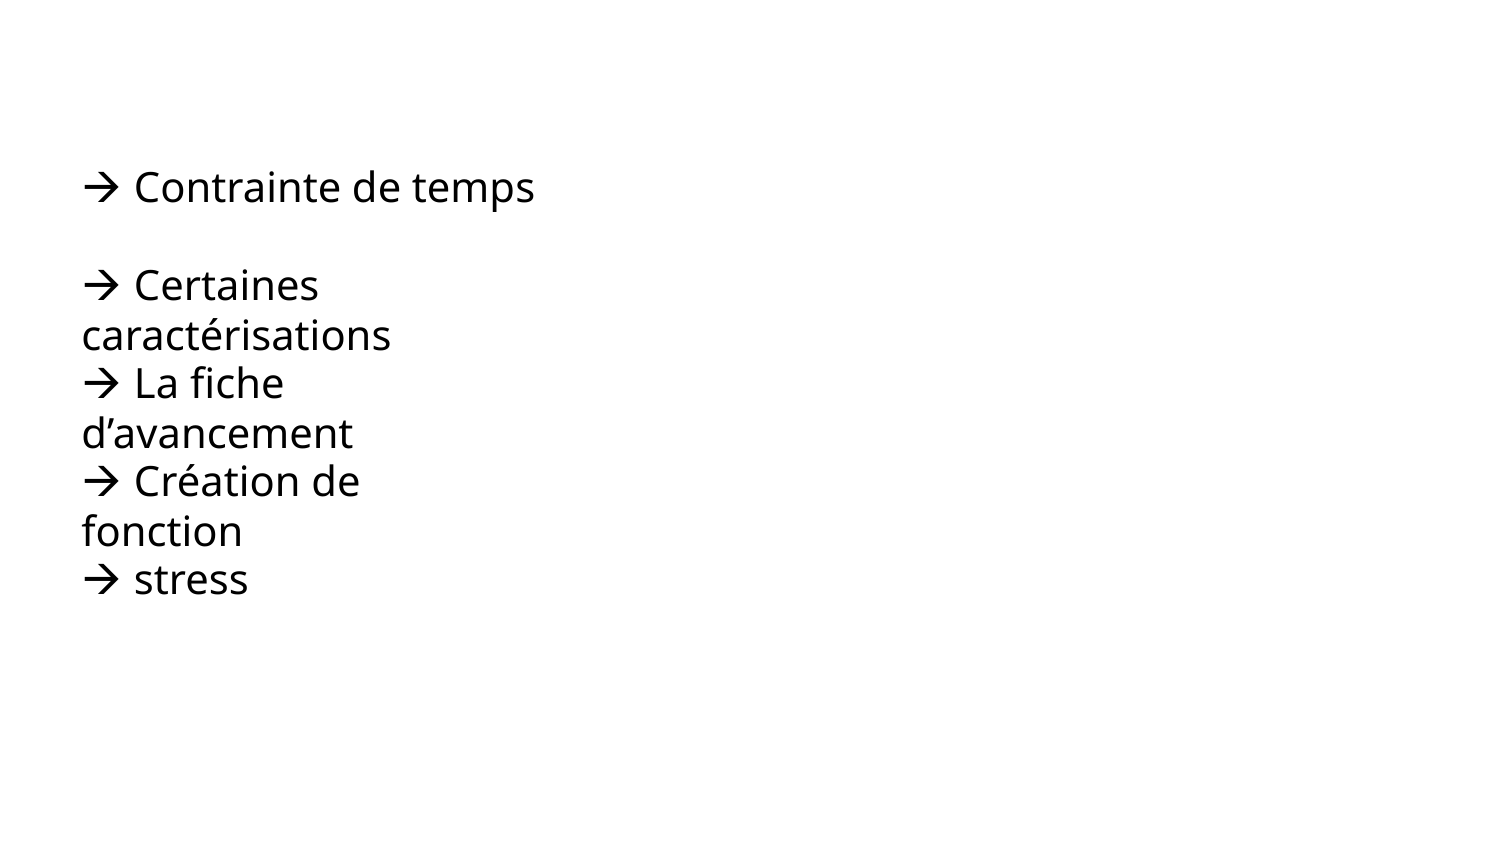

V. Contraintes rencontrées
 Contrainte de temps
 Certaines caractérisations
 La fiche d’avancement
 Création de fonction
 stress